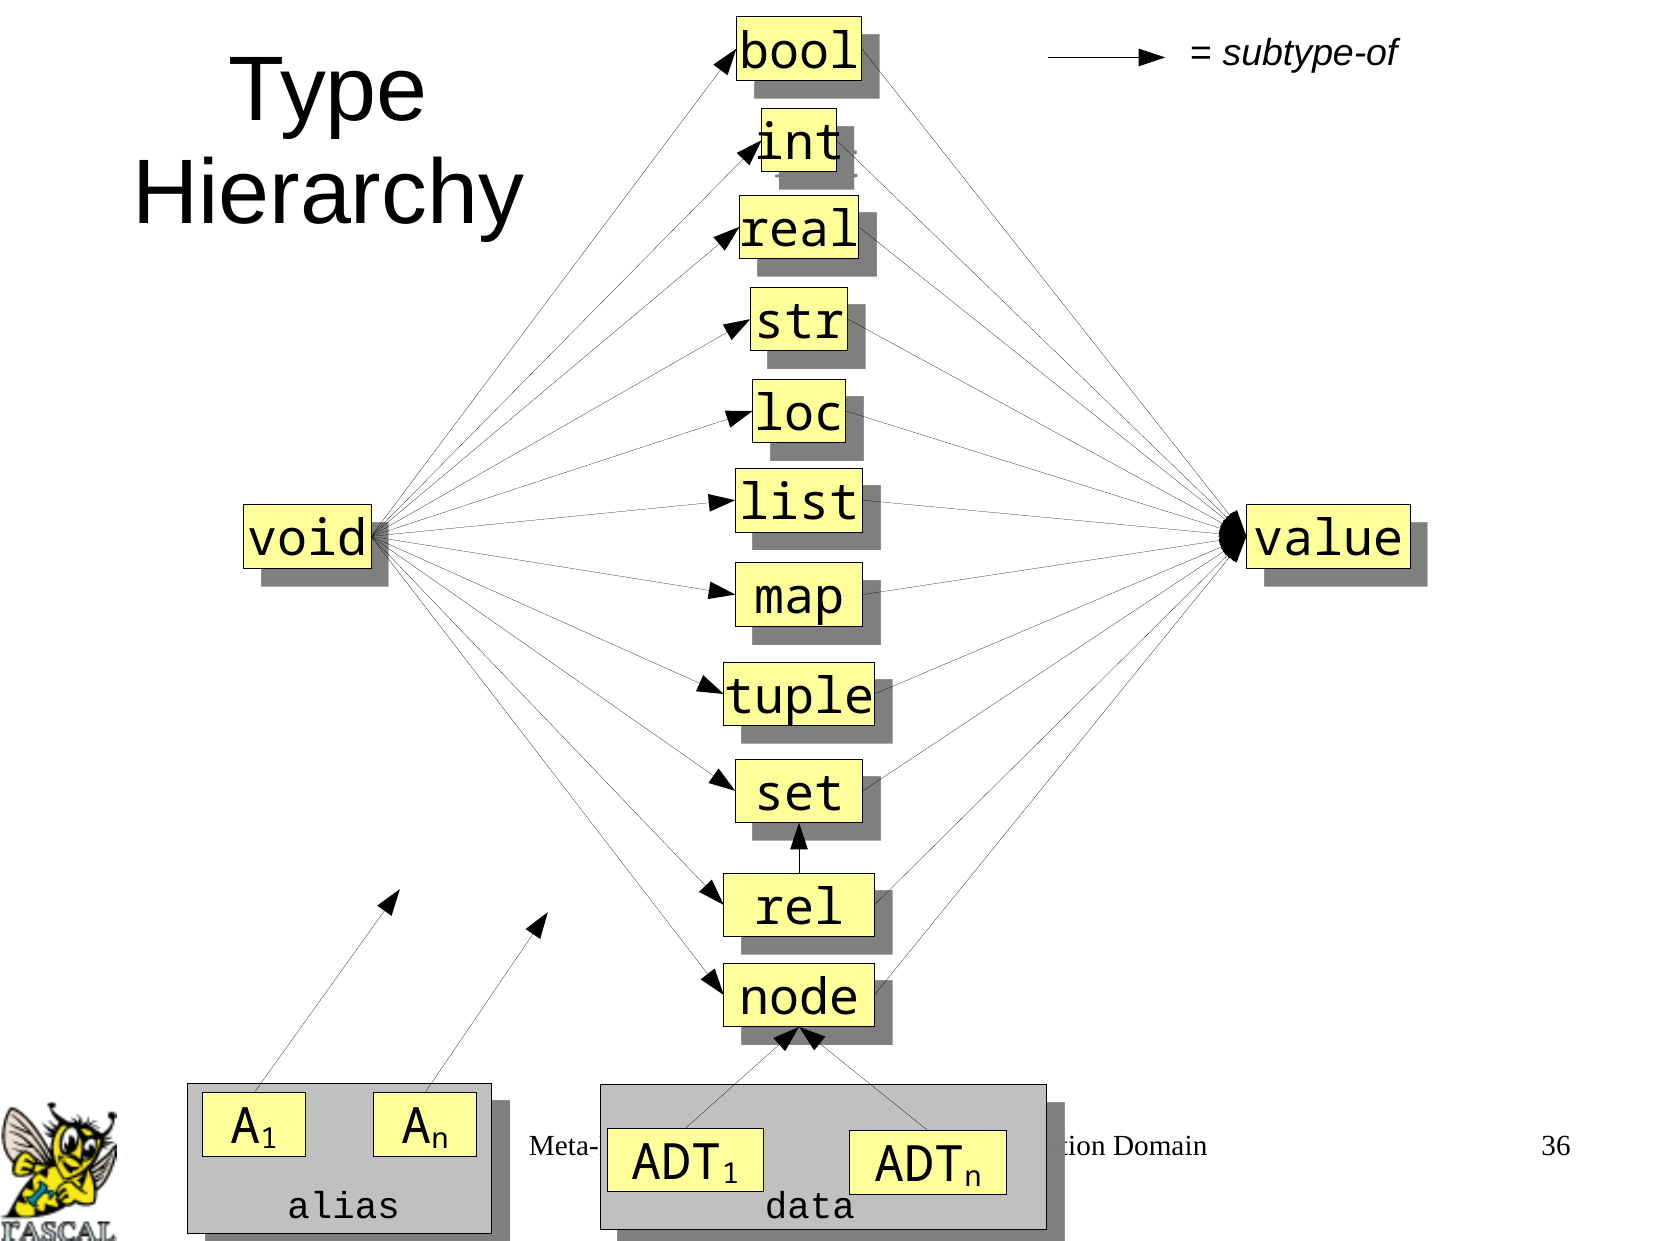

bool
= subtype-of
int
real
str
loc
list
void
value
map
tuple
set
rel
node
A1
An
ADT1
ADTn
alias
data
Type Hierarchy
36